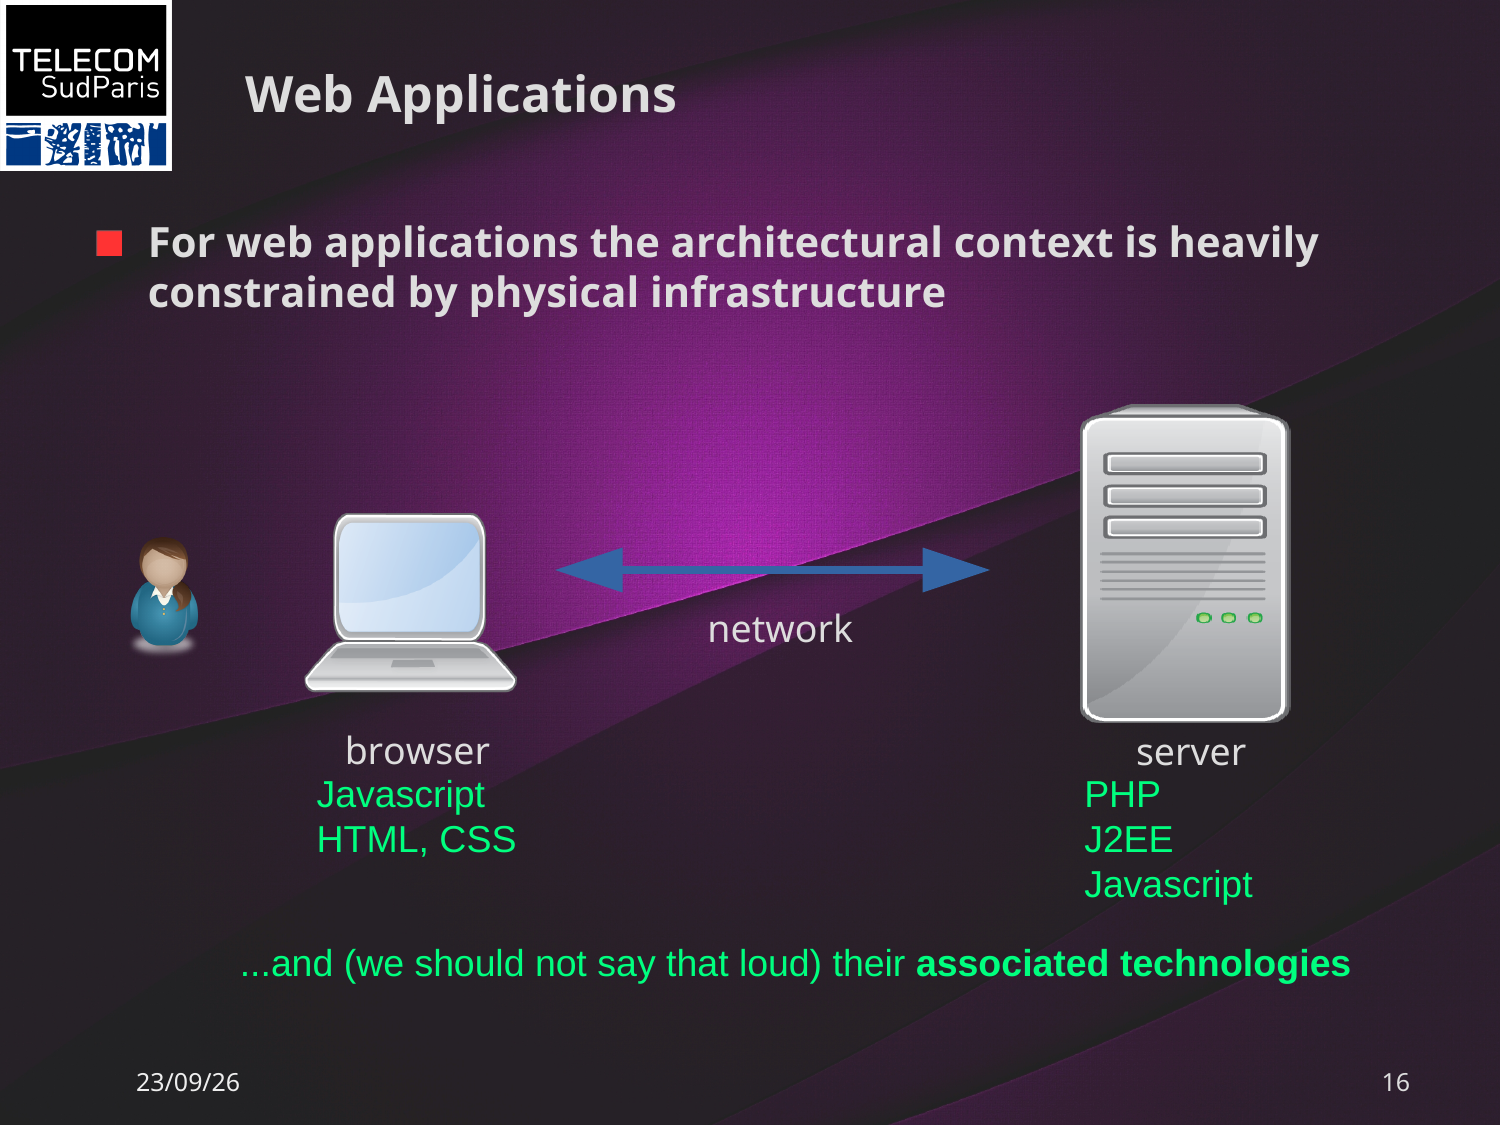

# Web Applications
For web applications the architectural context is heavily constrained by physical infrastructure
network
browser
server
Javascript
HTML, CSS
PHP
J2EE
Javascript
...and (we should not say that loud) their associated technologies
16